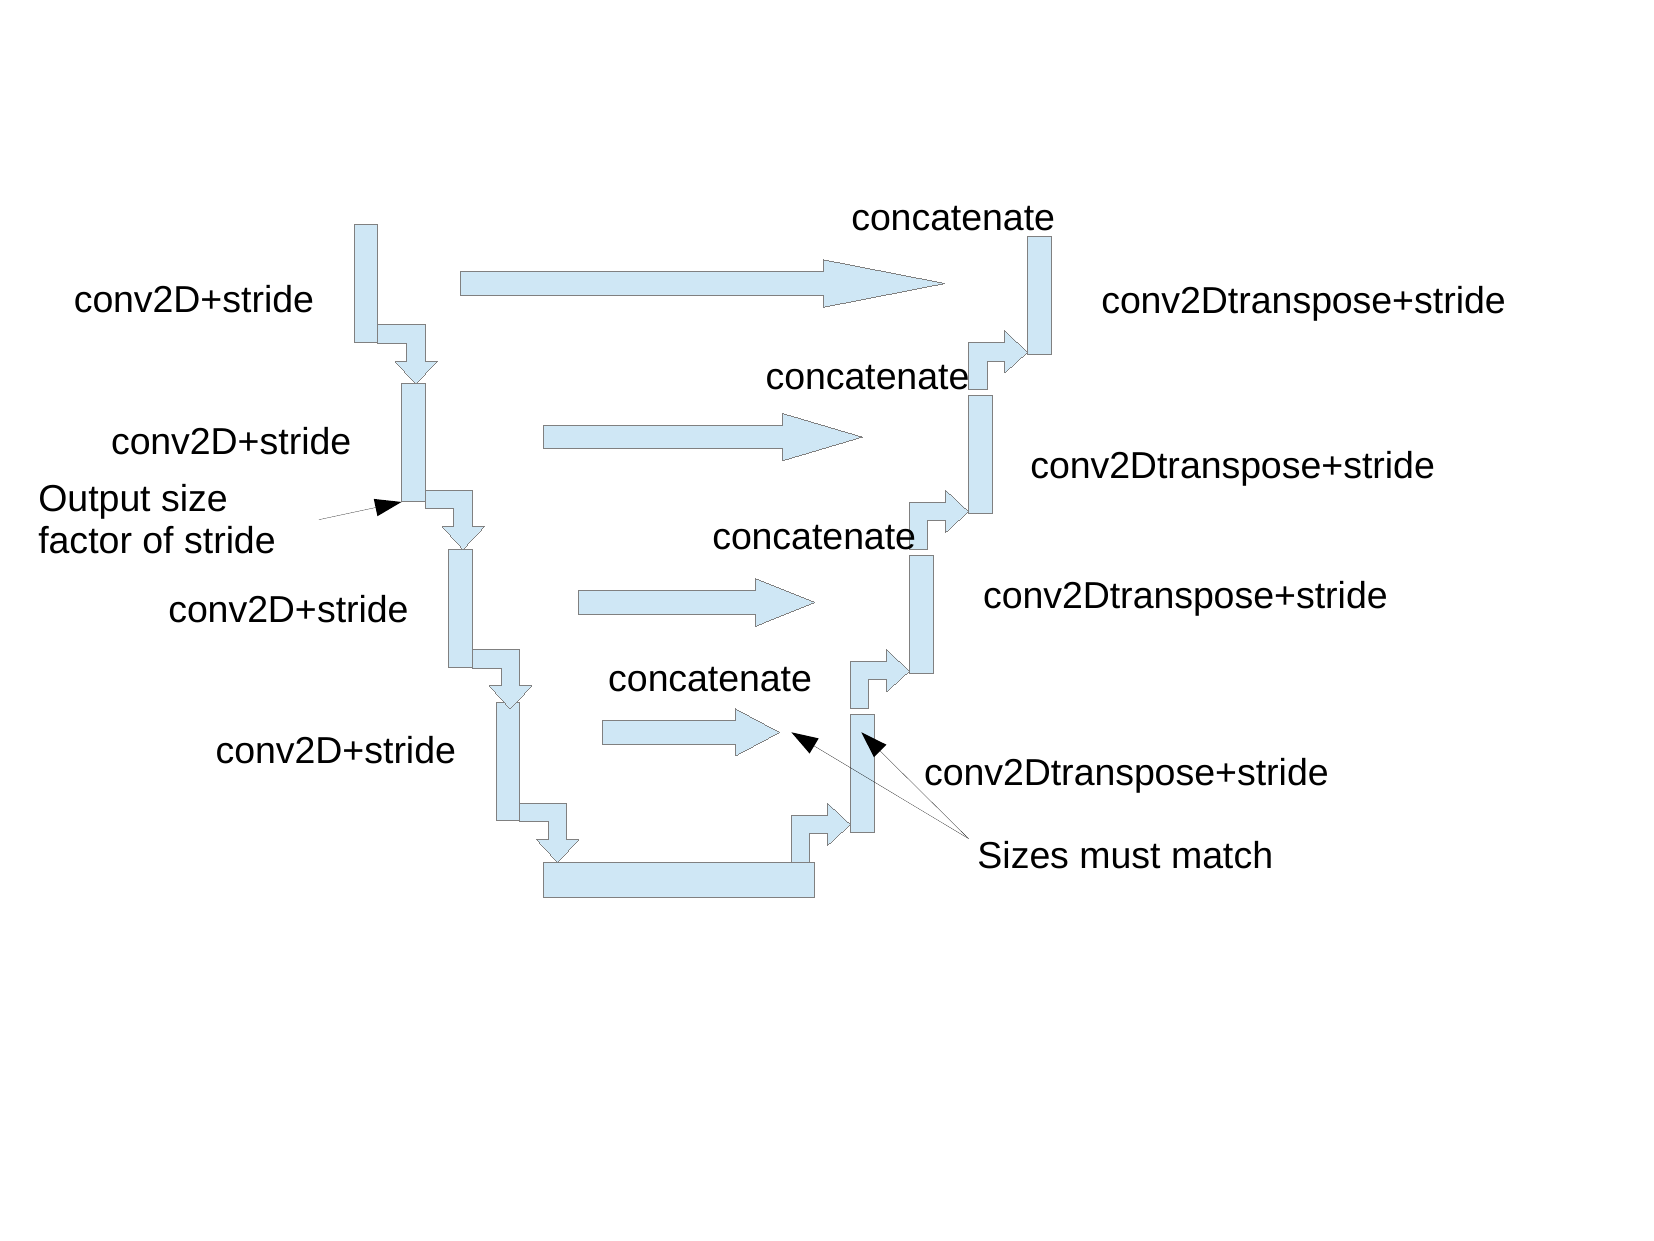

concatenate
conv2D+stride
conv2Dtranspose+stride
concatenate
conv2D+stride
conv2Dtranspose+stride
Output size factor of stride
concatenate
conv2Dtranspose+stride
conv2D+stride
concatenate
conv2D+stride
conv2Dtranspose+stride
Sizes must match